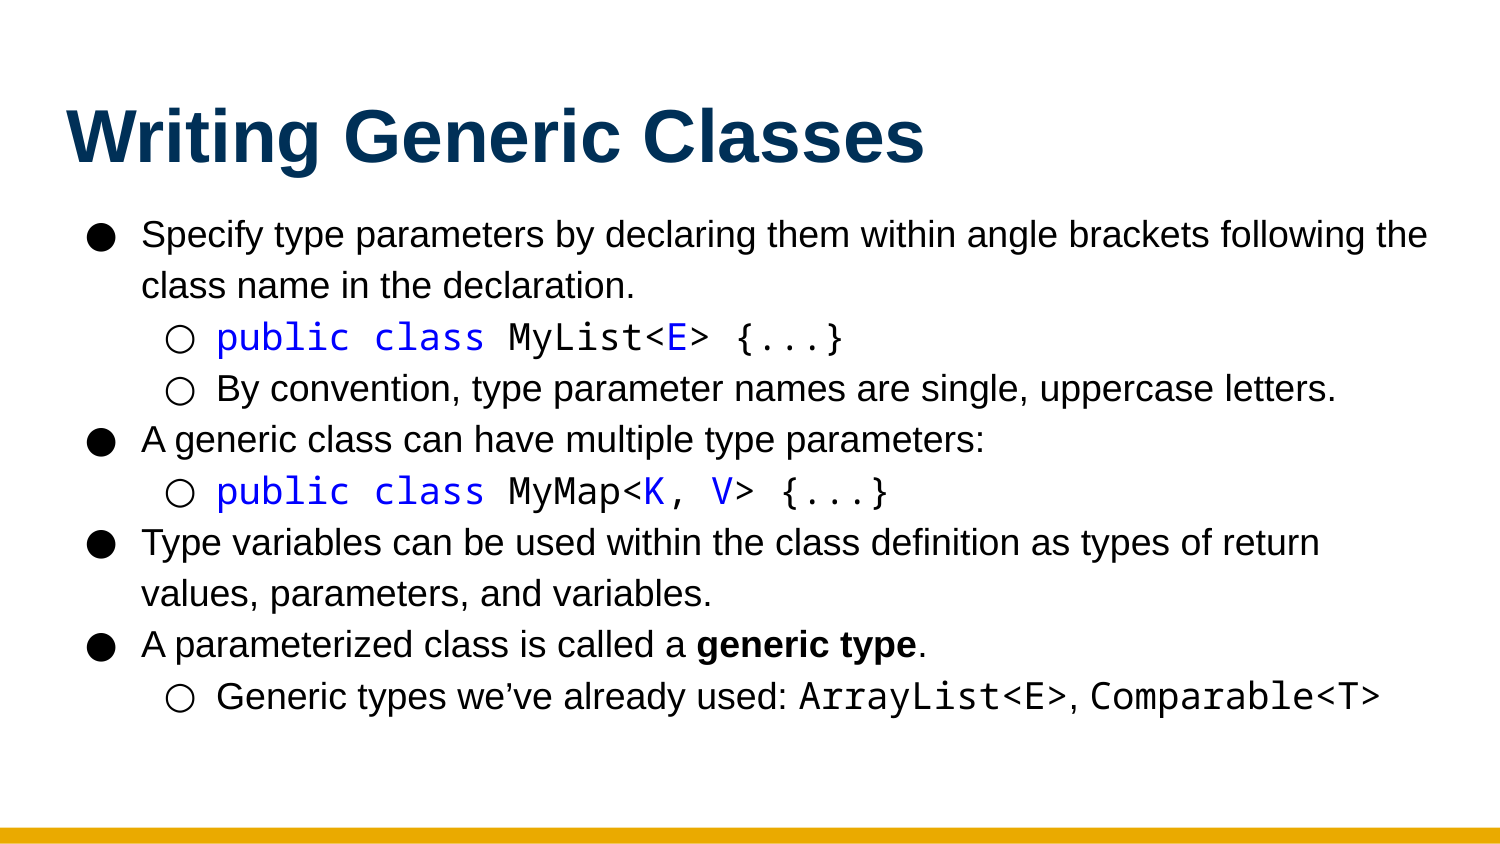

# Writing Generic Classes
Specify type parameters by declaring them within angle brackets following the class name in the declaration.
public class MyList<E> {...}
By convention, type parameter names are single, uppercase letters.
A generic class can have multiple type parameters:
public class MyMap<K, V> {...}
Type variables can be used within the class definition as types of return values, parameters, and variables.
A parameterized class is called a generic type.
Generic types we’ve already used: ArrayList<E>, Comparable<T>